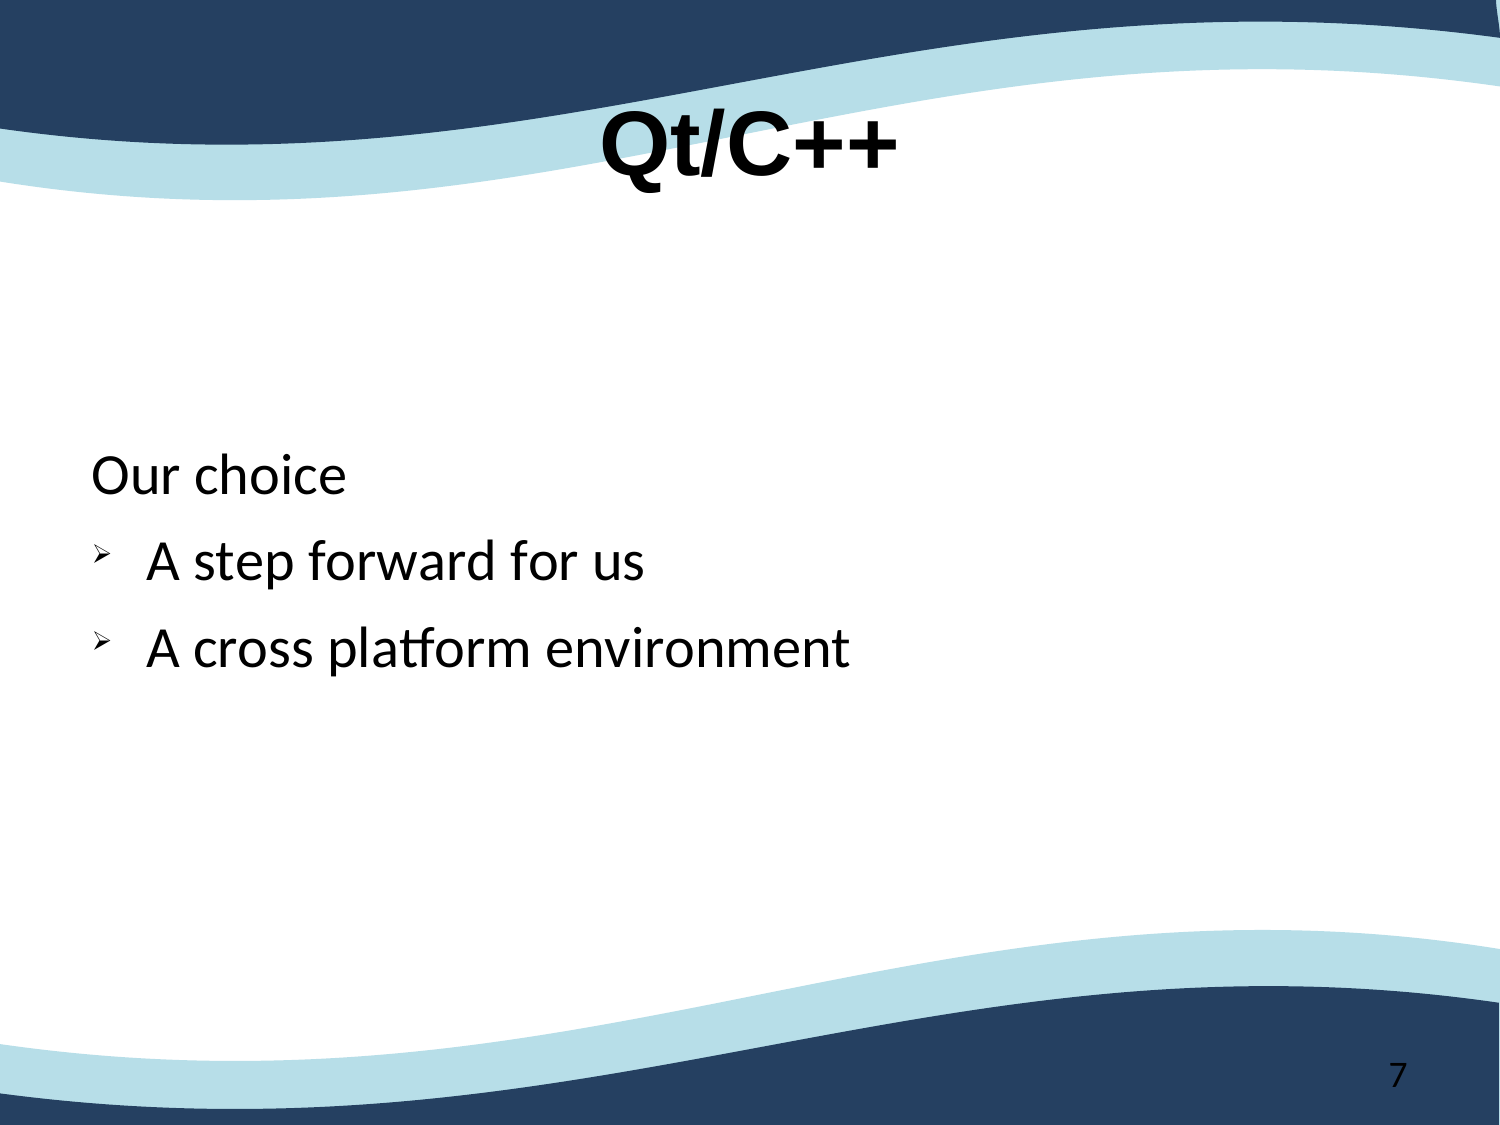

# Qt/C++
Our choice
A step forward for us
A cross platform environment
7